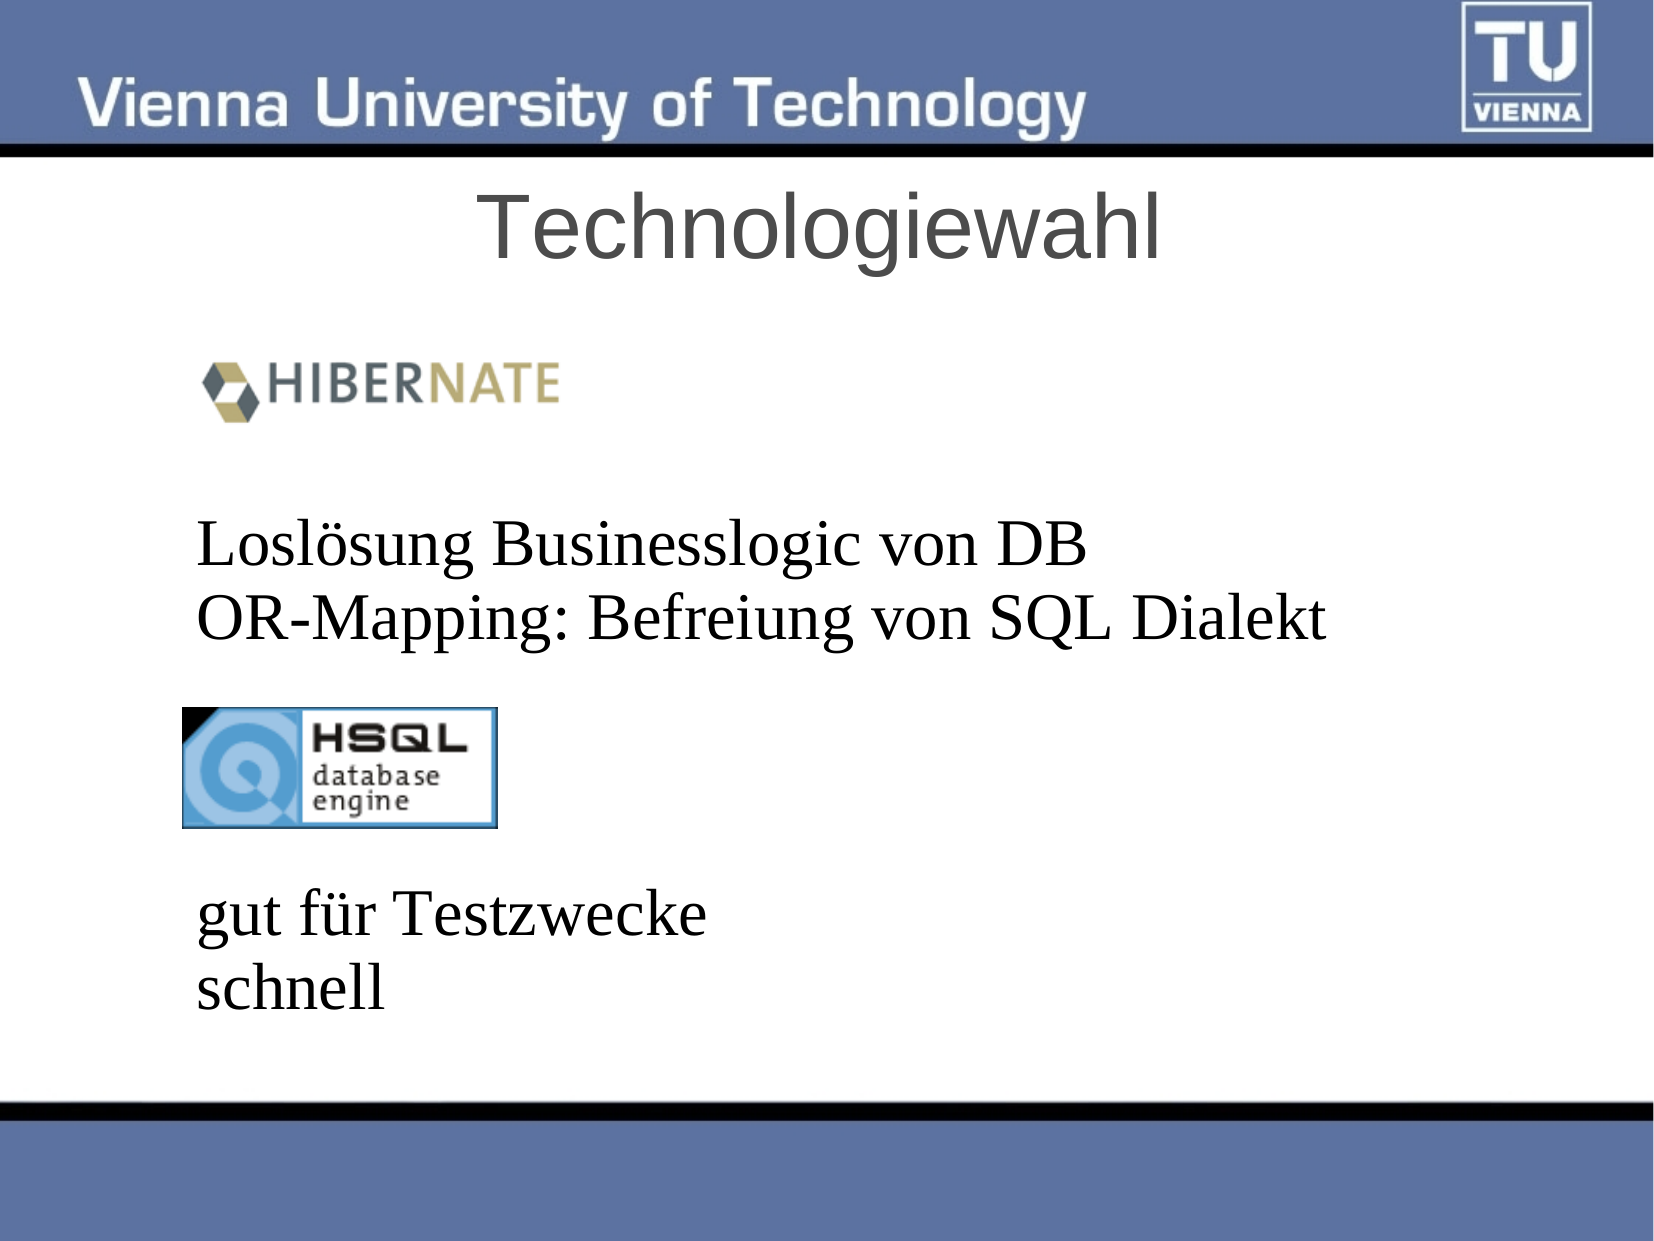

# Technologiewahl
	Loslösung Businesslogic von DB
	OR-Mapping: Befreiung von SQL Dialekt
	gut für Testzwecke
	schnell